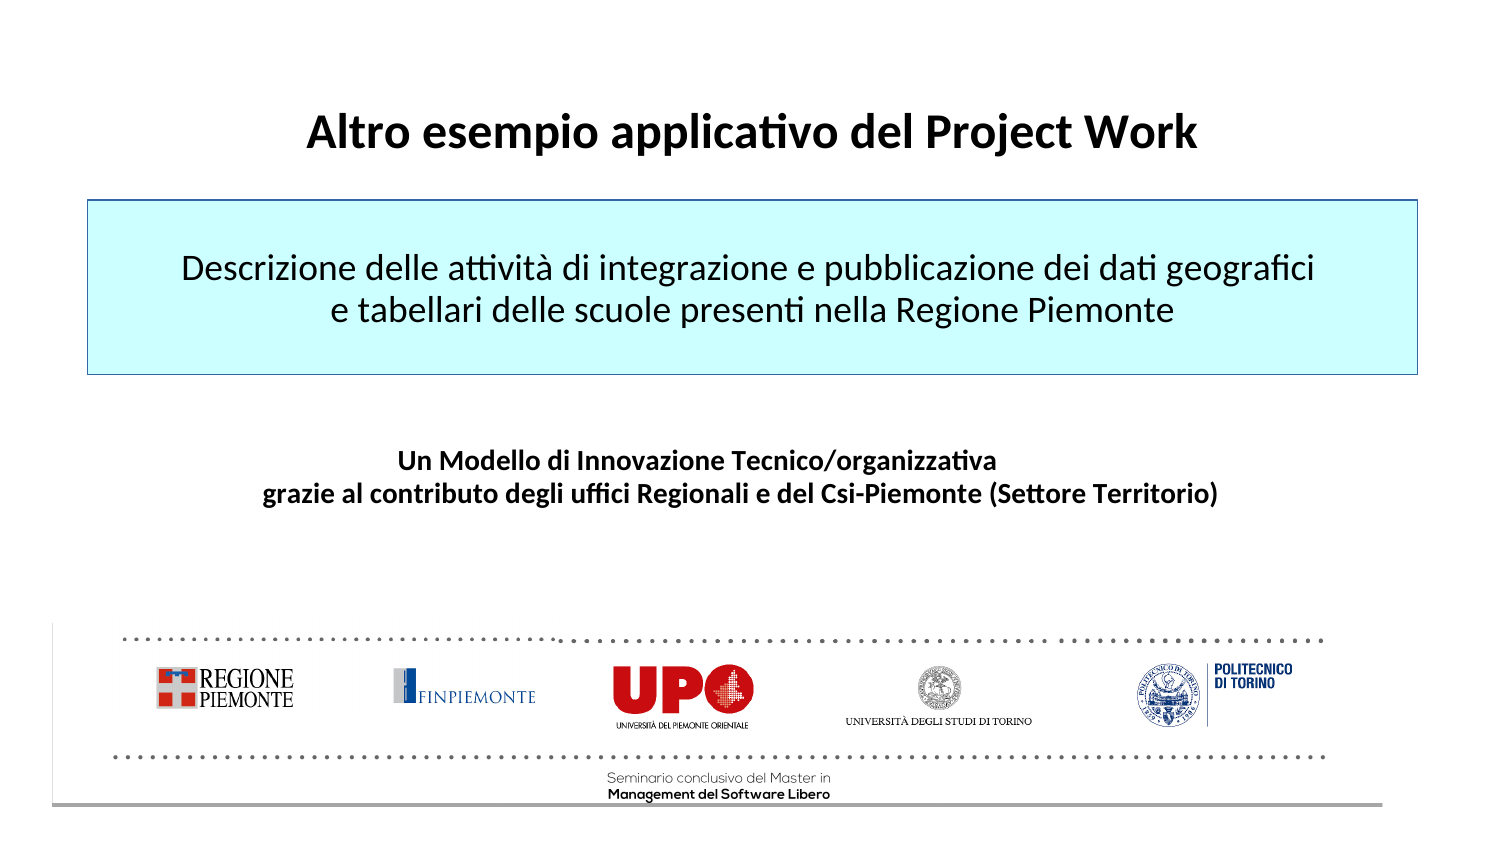

Altro esempio applicativo del Project Work
Descrizione delle attività di integrazione e pubblicazione dei dati geografici
e tabellari delle scuole presenti nella Regione Piemonte
 Un Modello di Innovazione Tecnico/organizzativa
grazie al contributo degli uffici Regionali e del Csi-Piemonte (Settore Territorio)